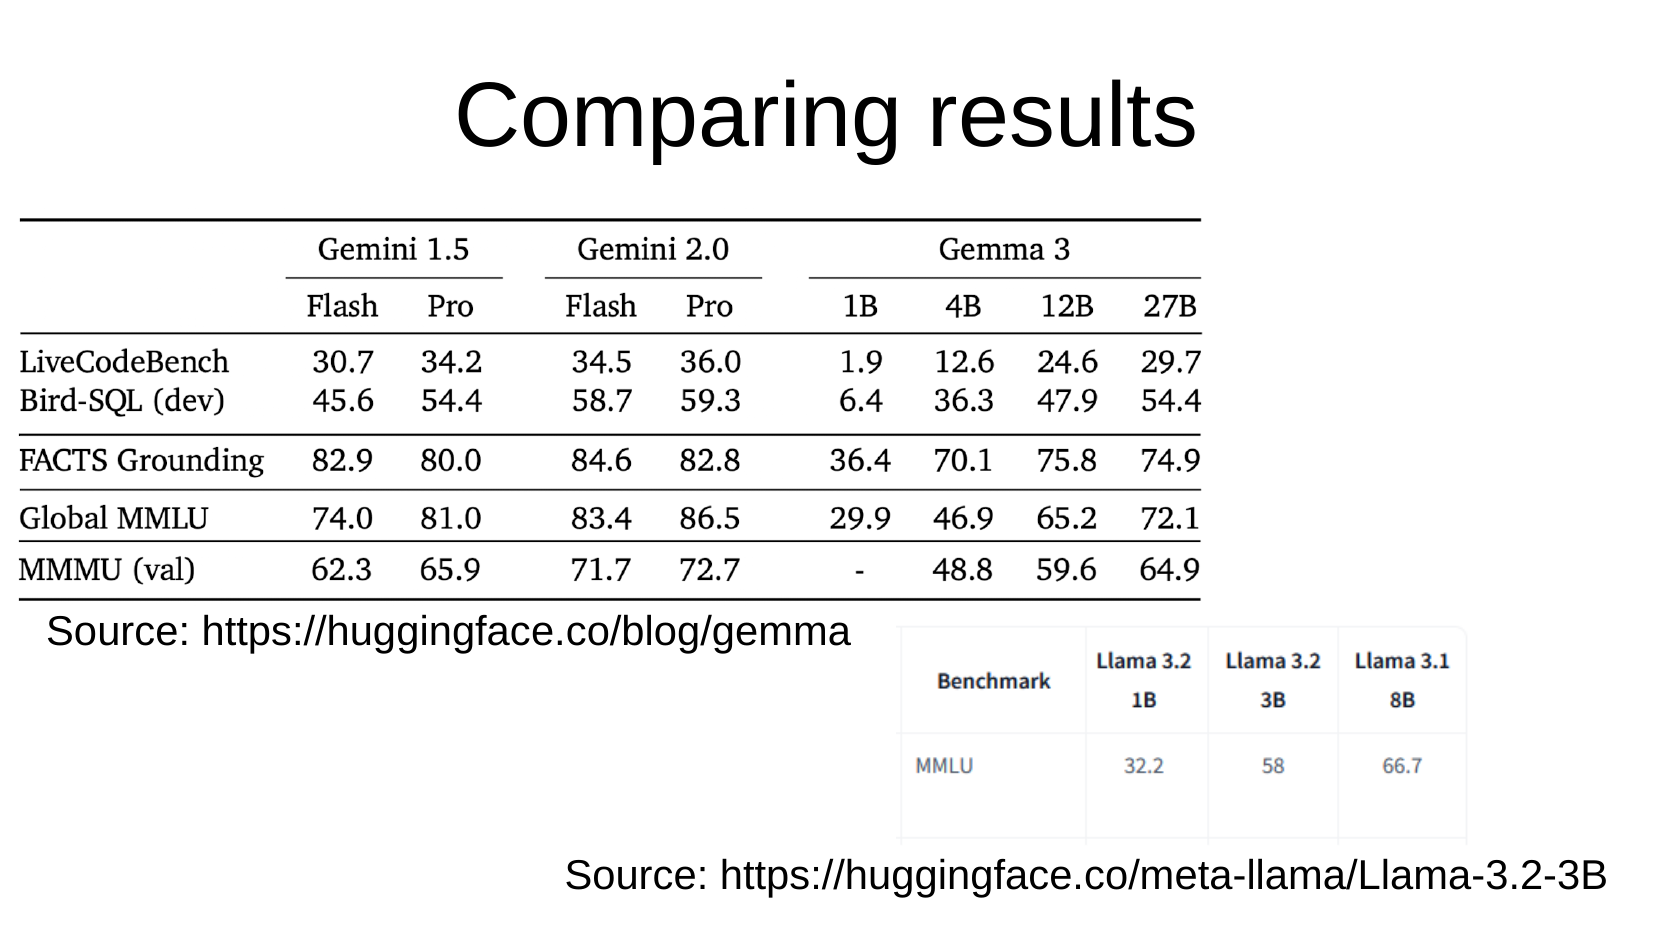

# Comparing results
Source: https://huggingface.co/blog/gemma
Source: https://huggingface.co/meta-llama/Llama-3.2-3B